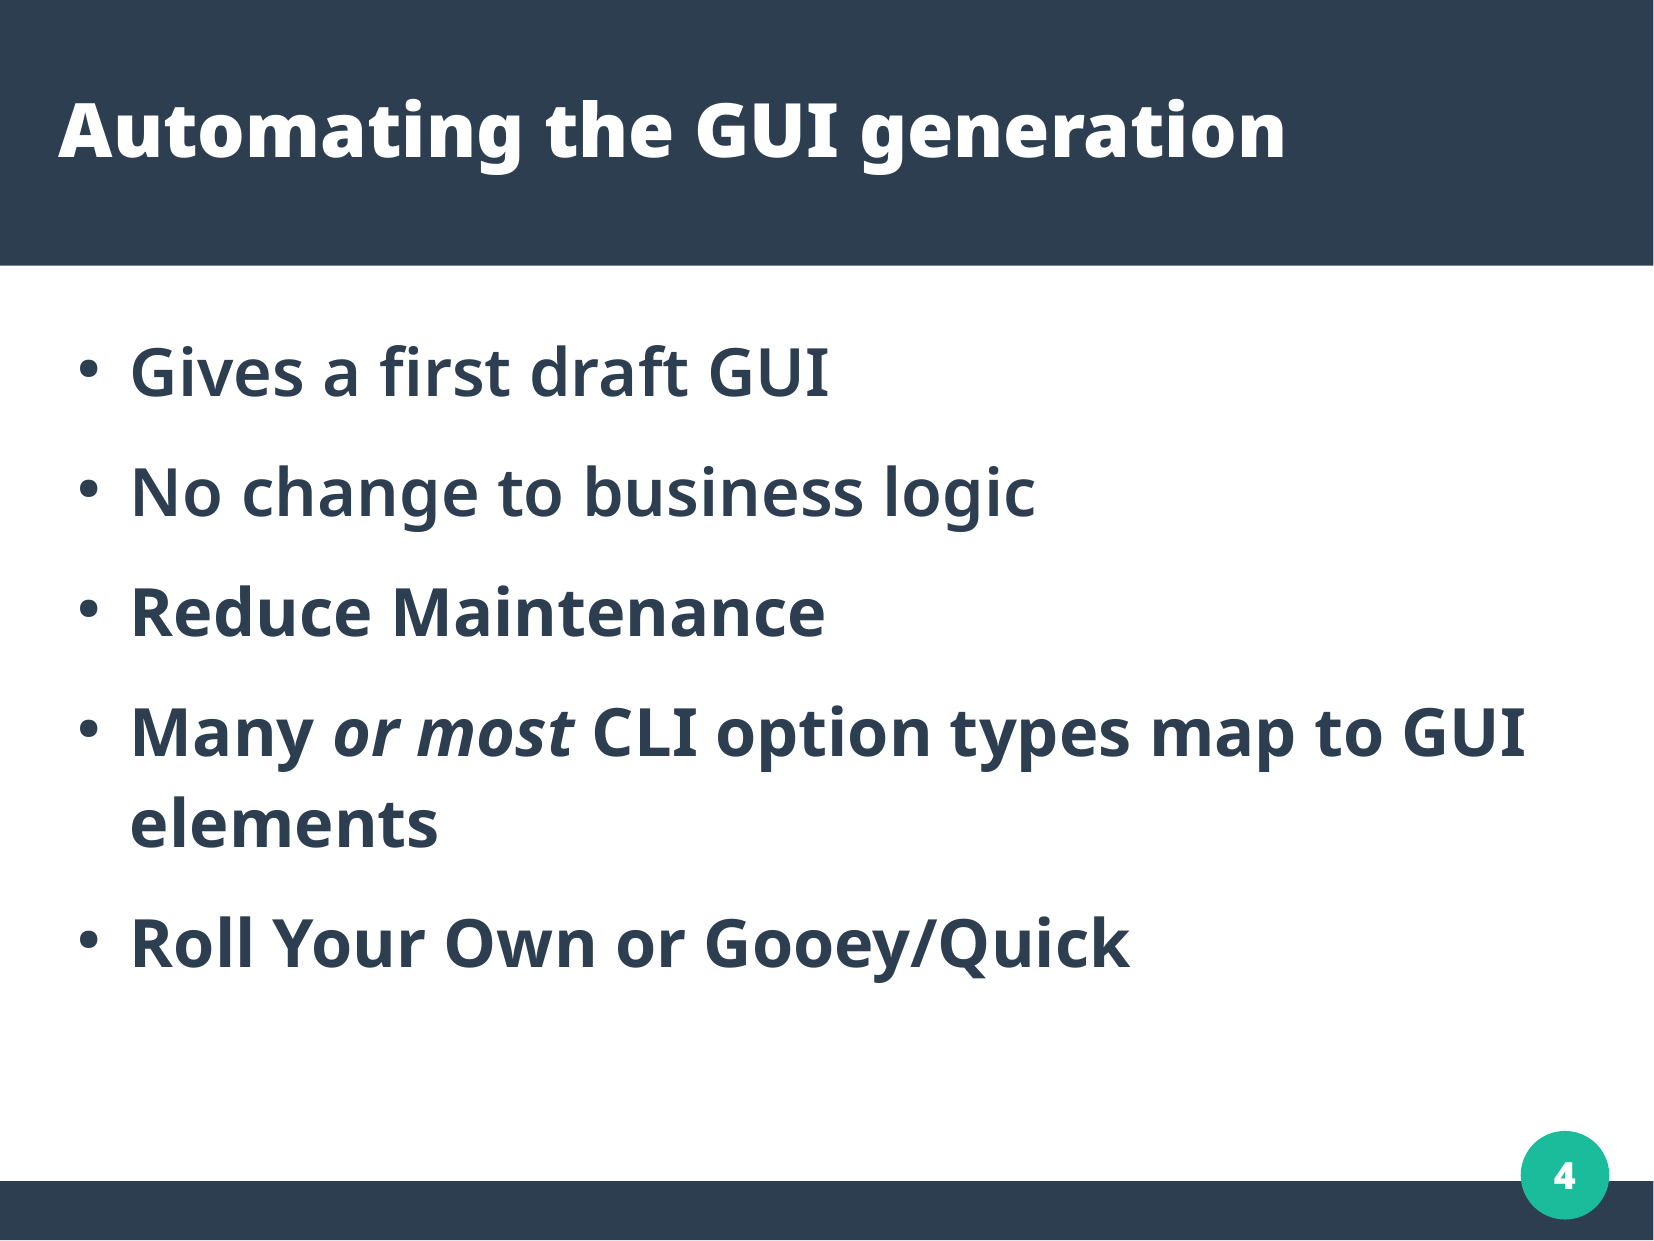

# Automating the GUI generation
Gives a first draft GUI
No change to business logic
Reduce Maintenance
Many or most CLI option types map to GUI elements
Roll Your Own or Gooey/Quick
4